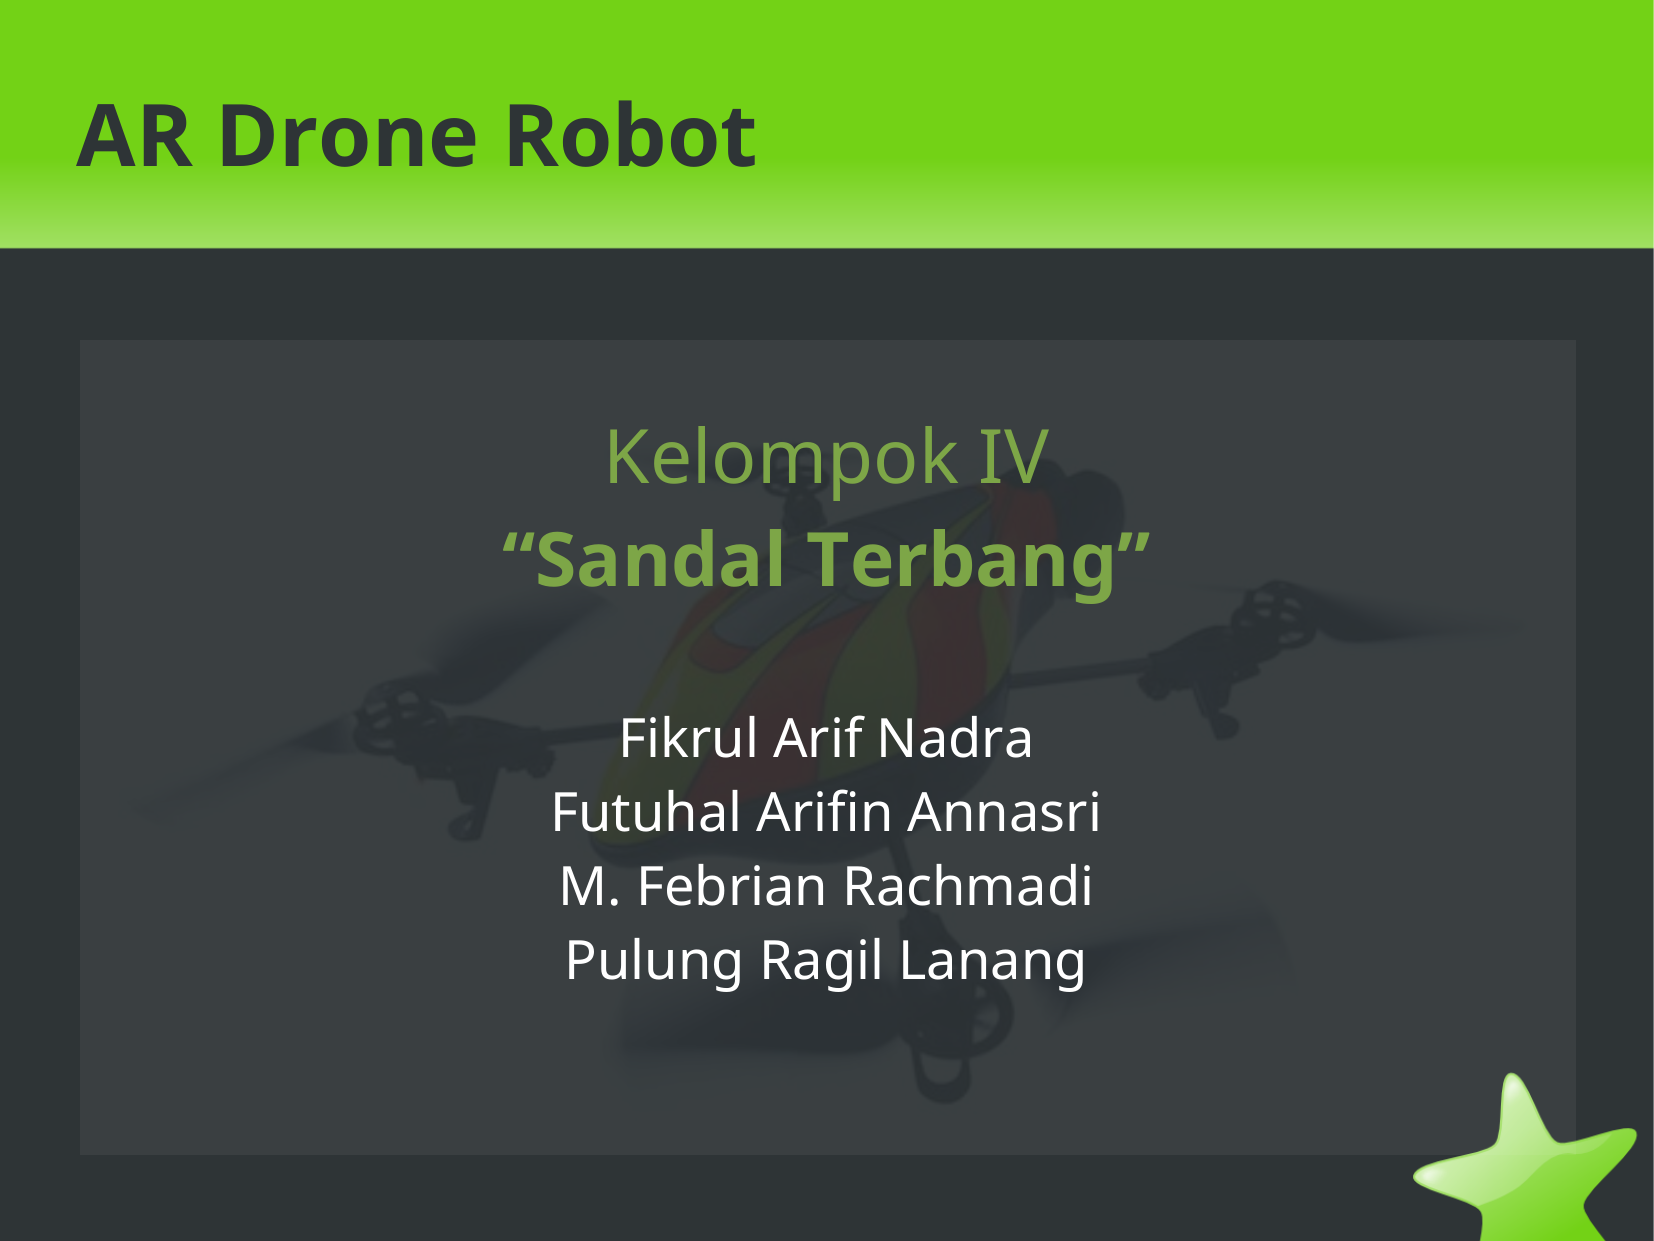

# AR Drone Robot
Kelompok IV
“Sandal Terbang”
Fikrul Arif Nadra
Futuhal Arifin Annasri
M. Febrian Rachmadi
Pulung Ragil Lanang